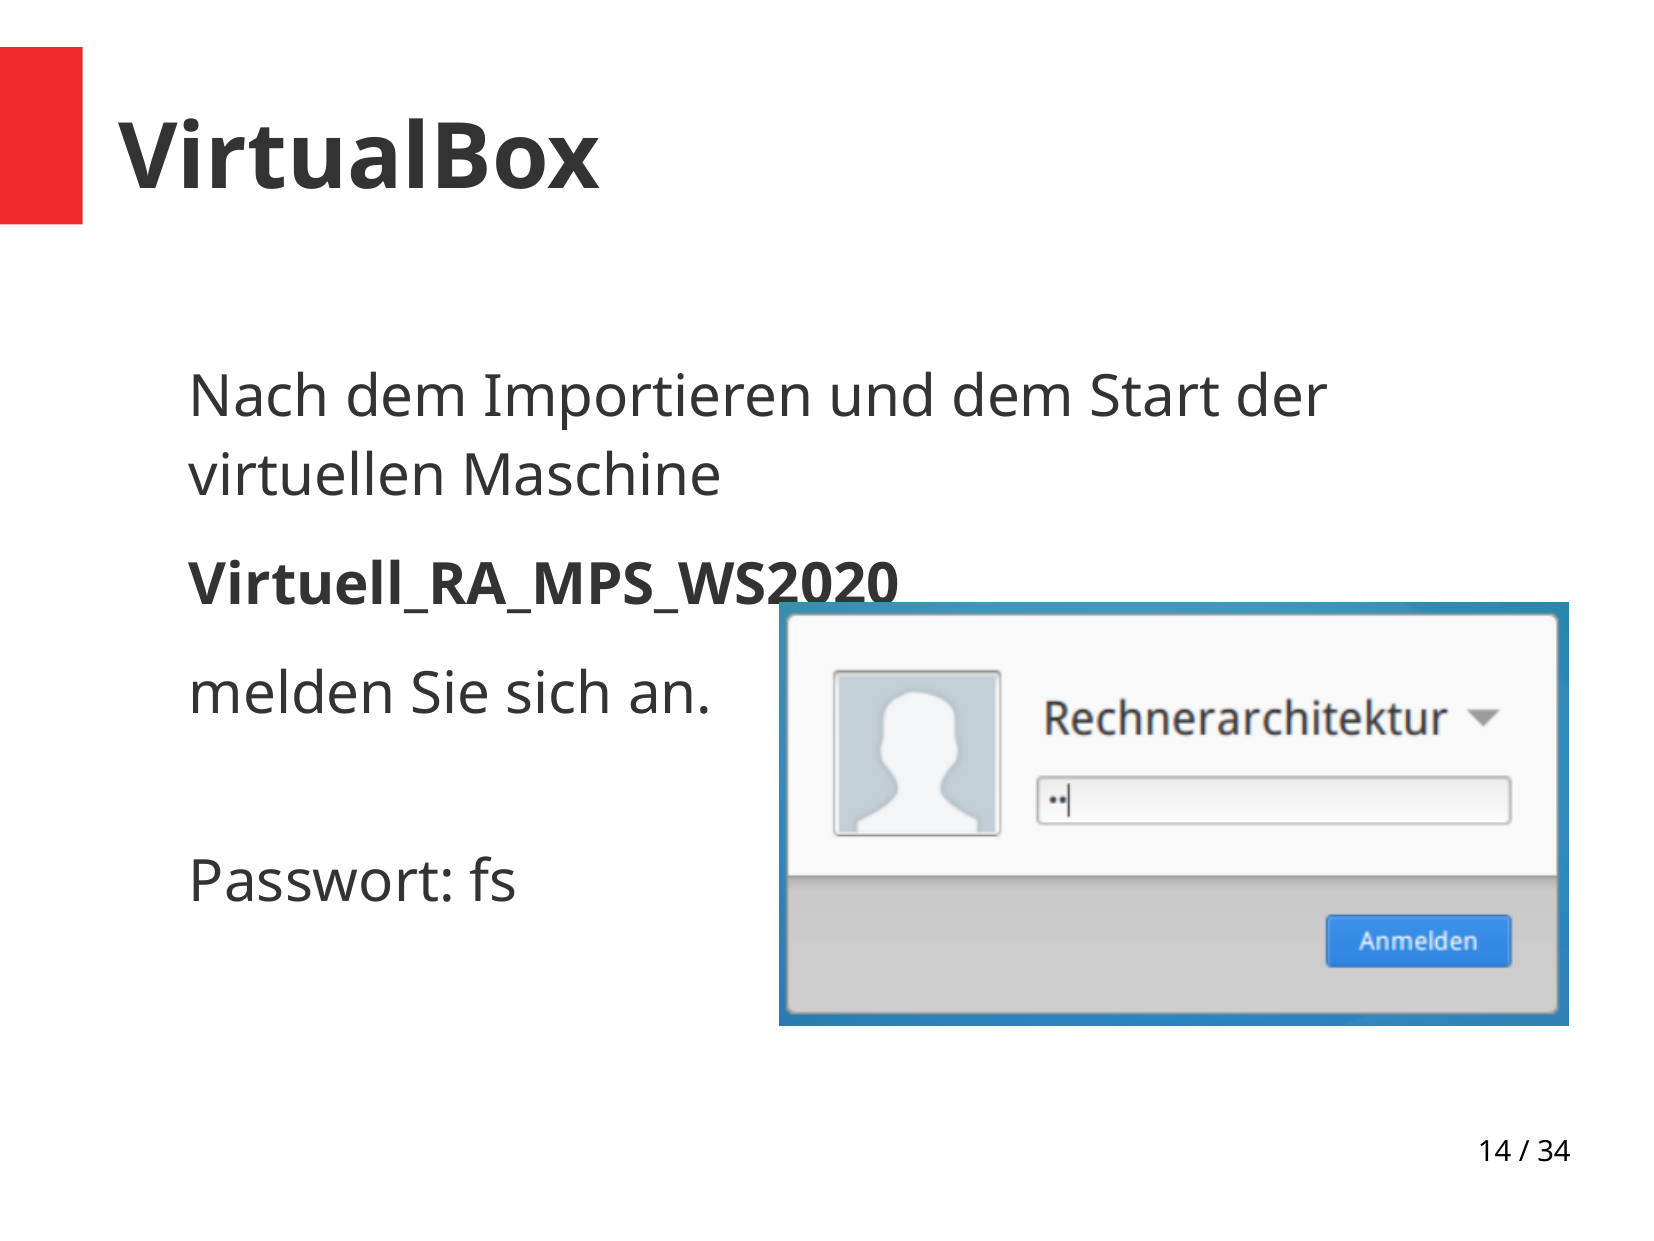

# VirtualBox
Nach dem Importieren und dem Start der virtuellen Maschine
Virtuell_RA_MPS_WS2020
melden Sie sich an.
Passwort: fs
14